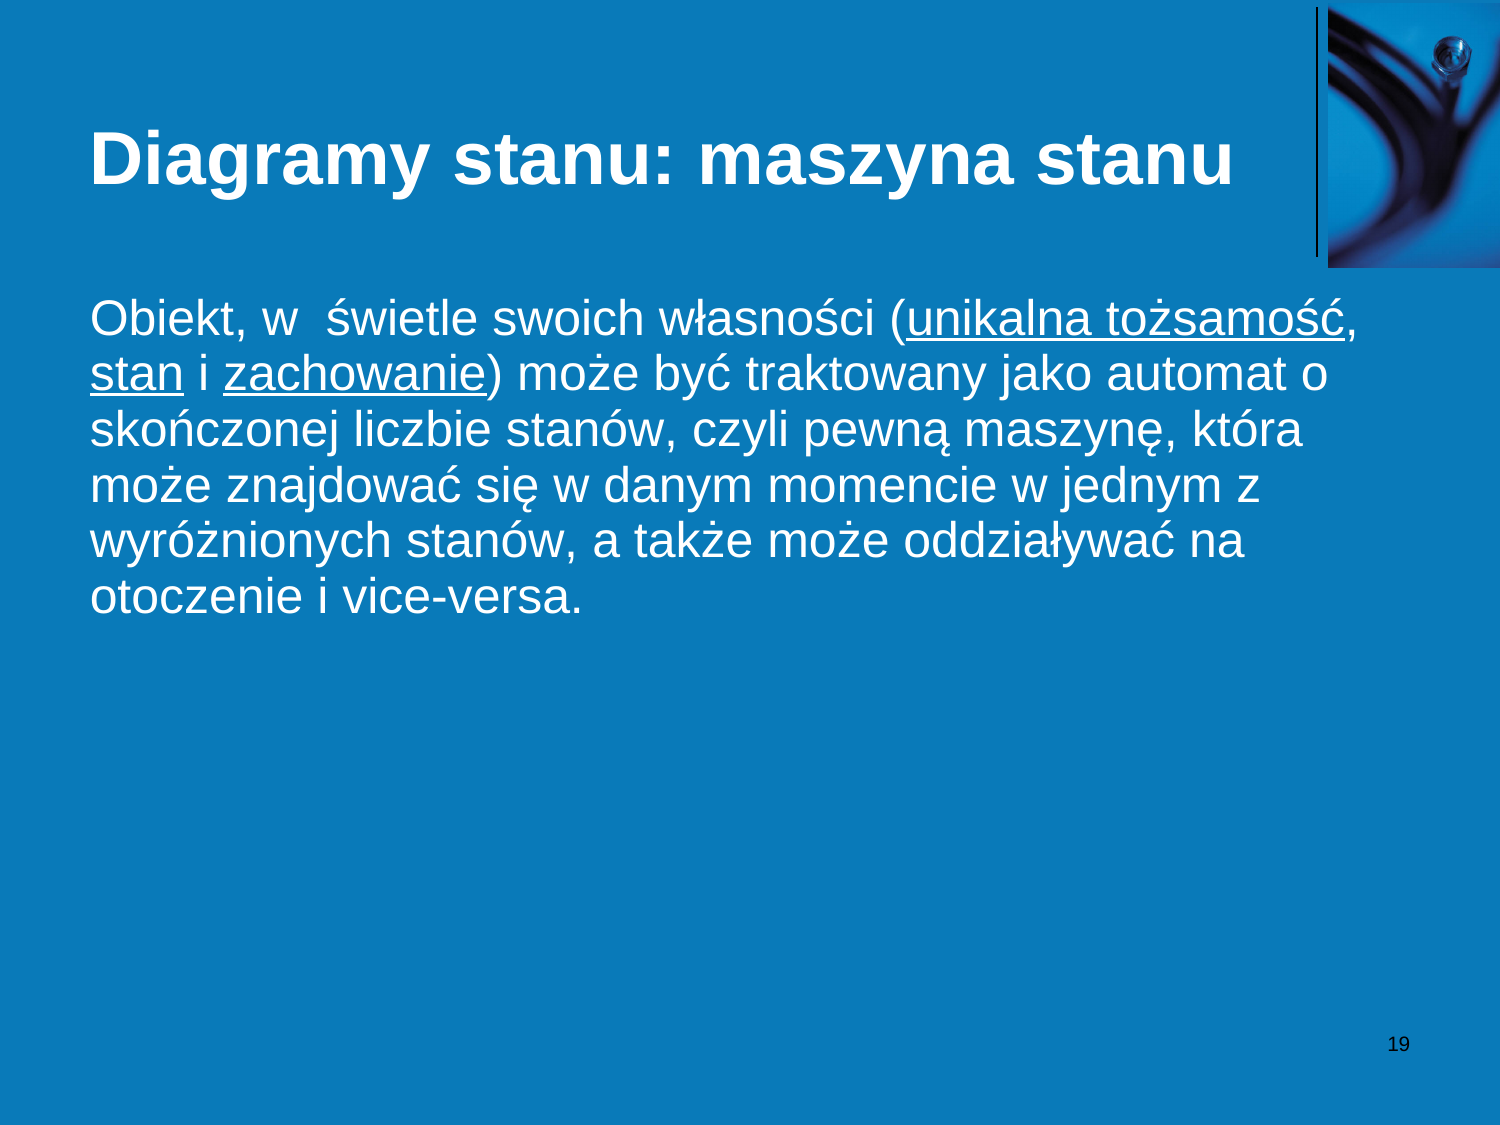

# Diagramy stanu: maszyna stanu
Obiekt, w świetle swoich własności (unikalna tożsamość, stan i zachowanie) może być traktowany jako automat o skończonej liczbie stanów, czyli pewną maszynę, która może znajdować się w danym momencie w jednym z wyróżnionych stanów, a także może oddziaływać na otoczenie i vice-versa.
19